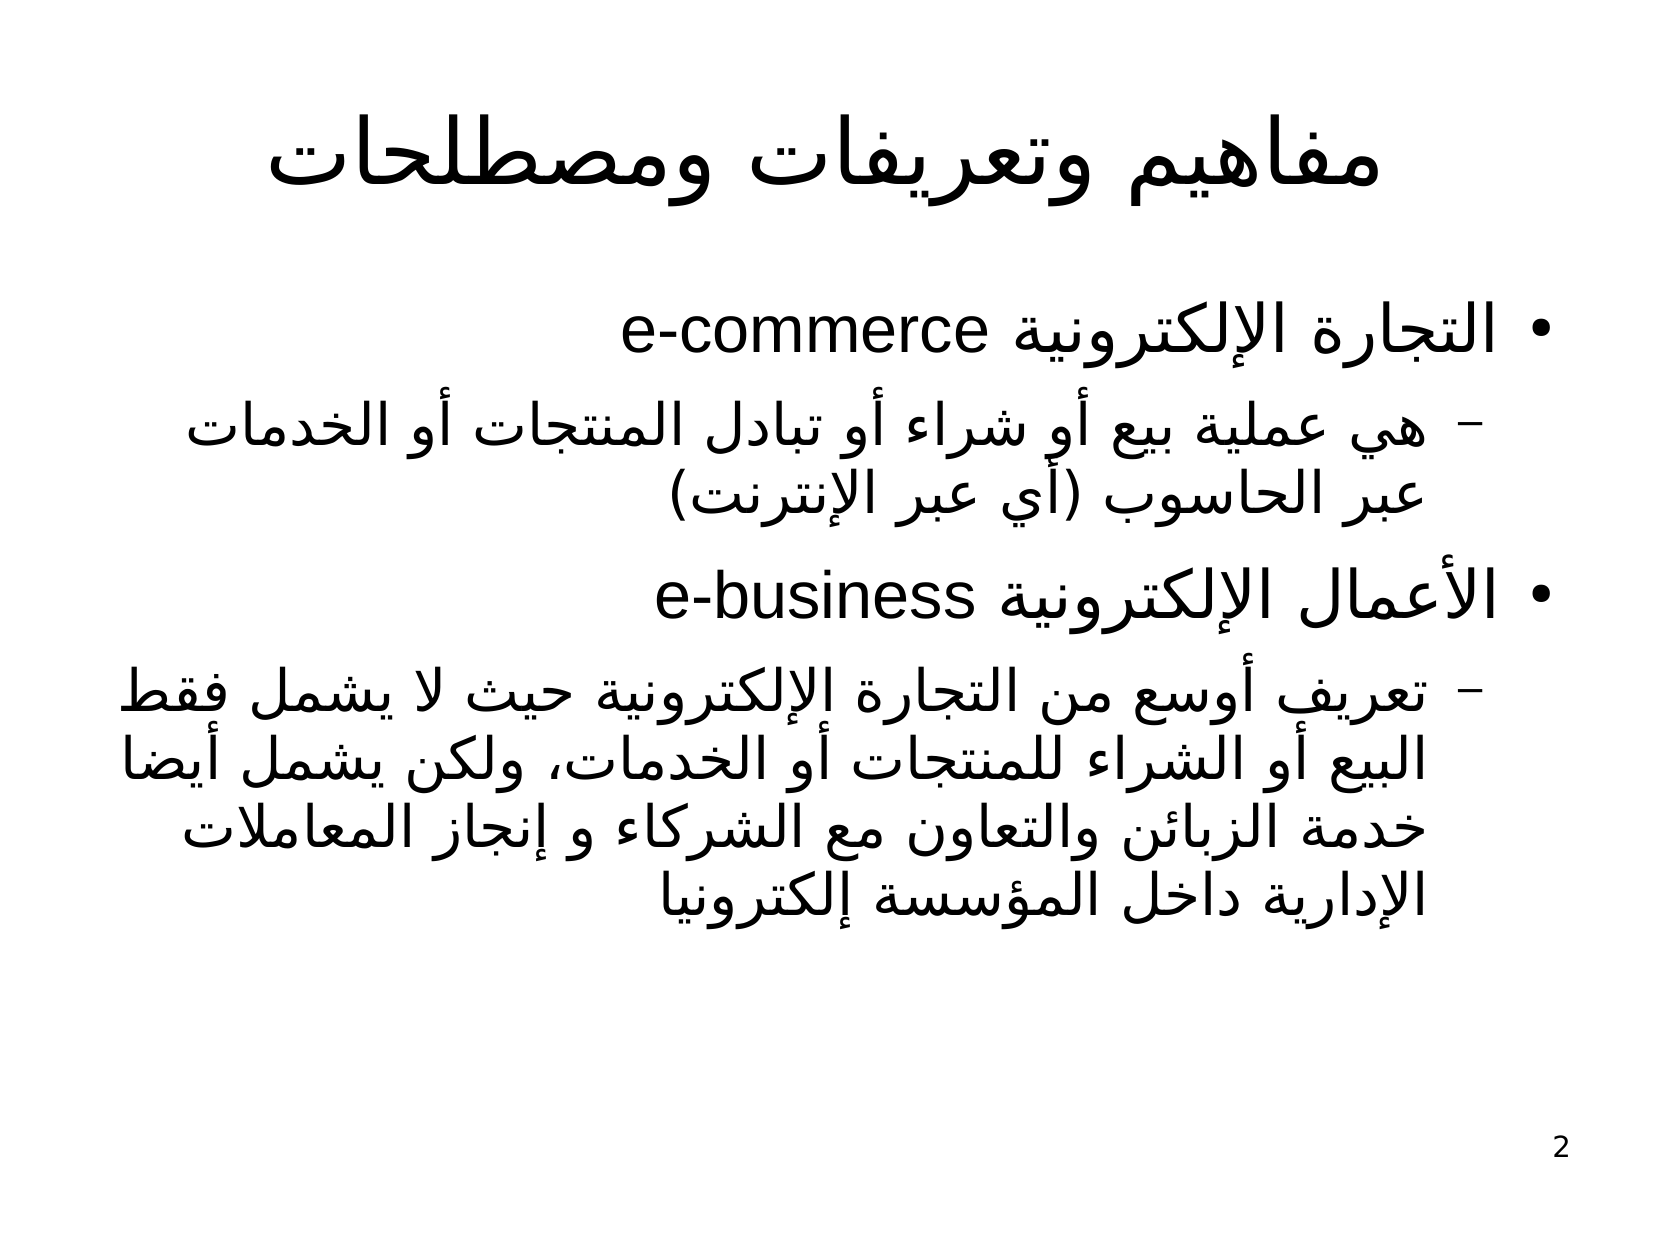

# مفاهيم وتعريفات ومصطلحات
التجارة الإلكترونية e-commerce
هي عملية بيع أو شراء أو تبادل المنتجات أو الخدمات عبر الحاسوب (أي عبر الإنترنت)
الأعمال الإلكترونية e-business
تعريف أوسع من التجارة الإلكترونية حيث لا يشمل فقط البيع أو الشراء للمنتجات أو الخدمات، ولكن يشمل أيضا خدمة الزبائن والتعاون مع الشركاء و إنجاز المعاملات الإدارية داخل المؤسسة إلكترونيا
2